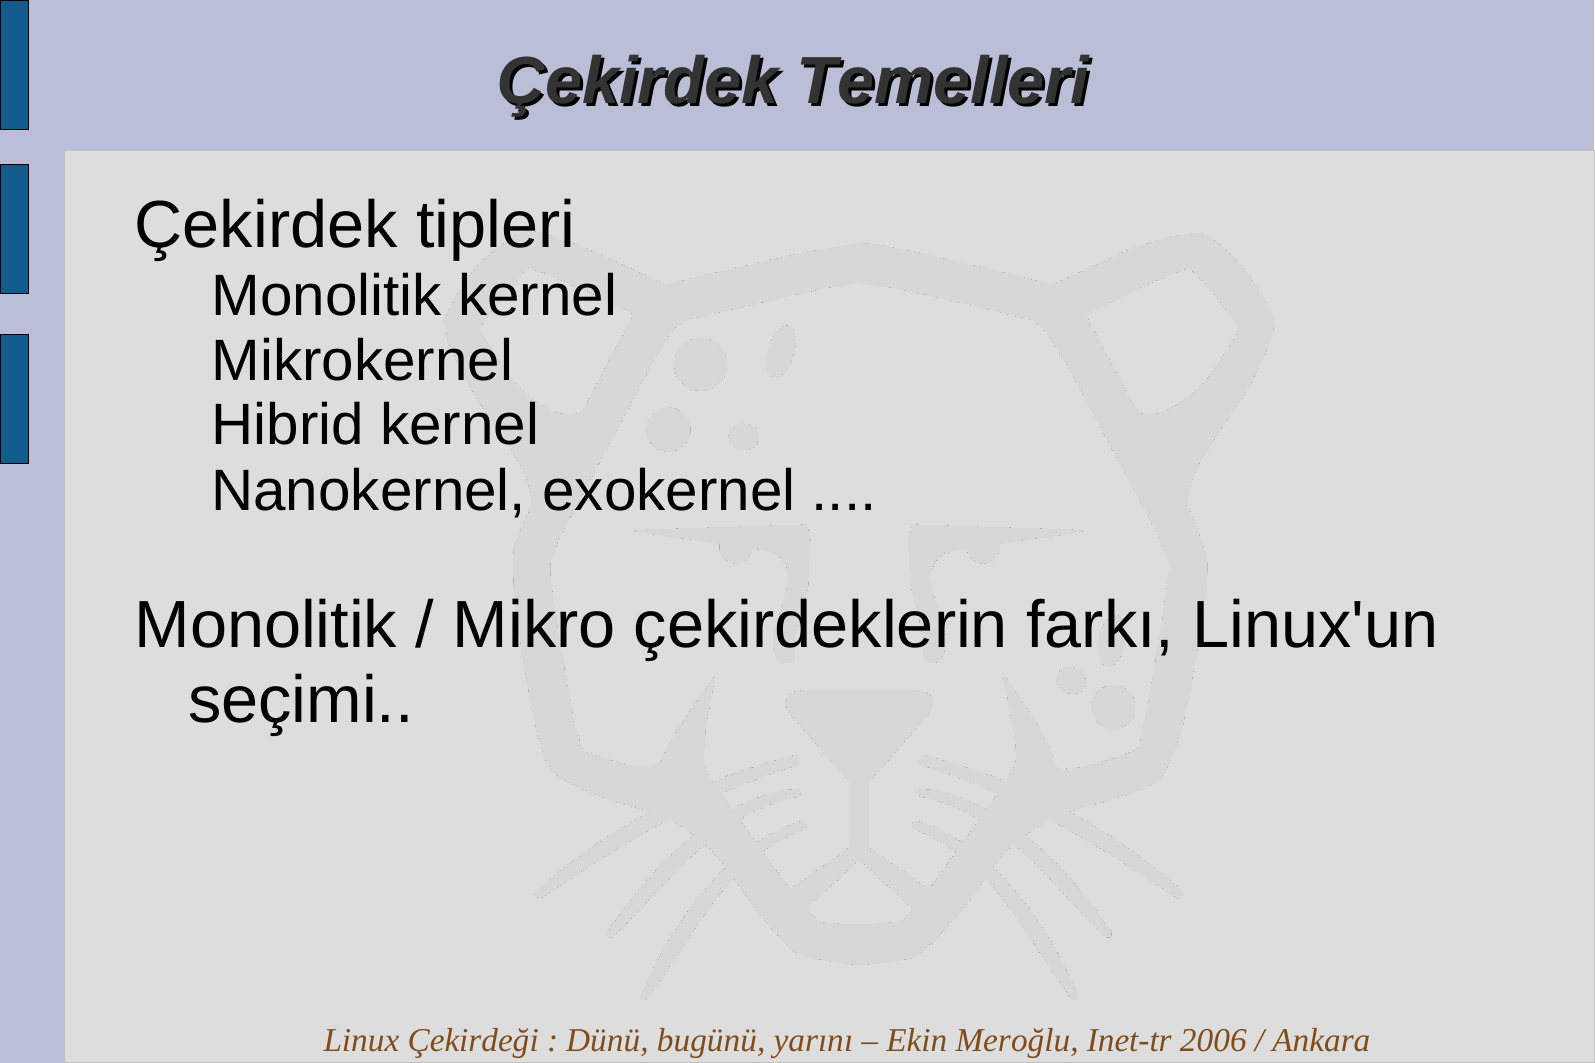

# Çekirdek Temelleri
Çekirdek tipleri
Monolitik kernel
Mikrokernel
Hibrid kernel
Nanokernel, exokernel ....
Monolitik / Mikro çekirdeklerin farkı, Linux'un seçimi..